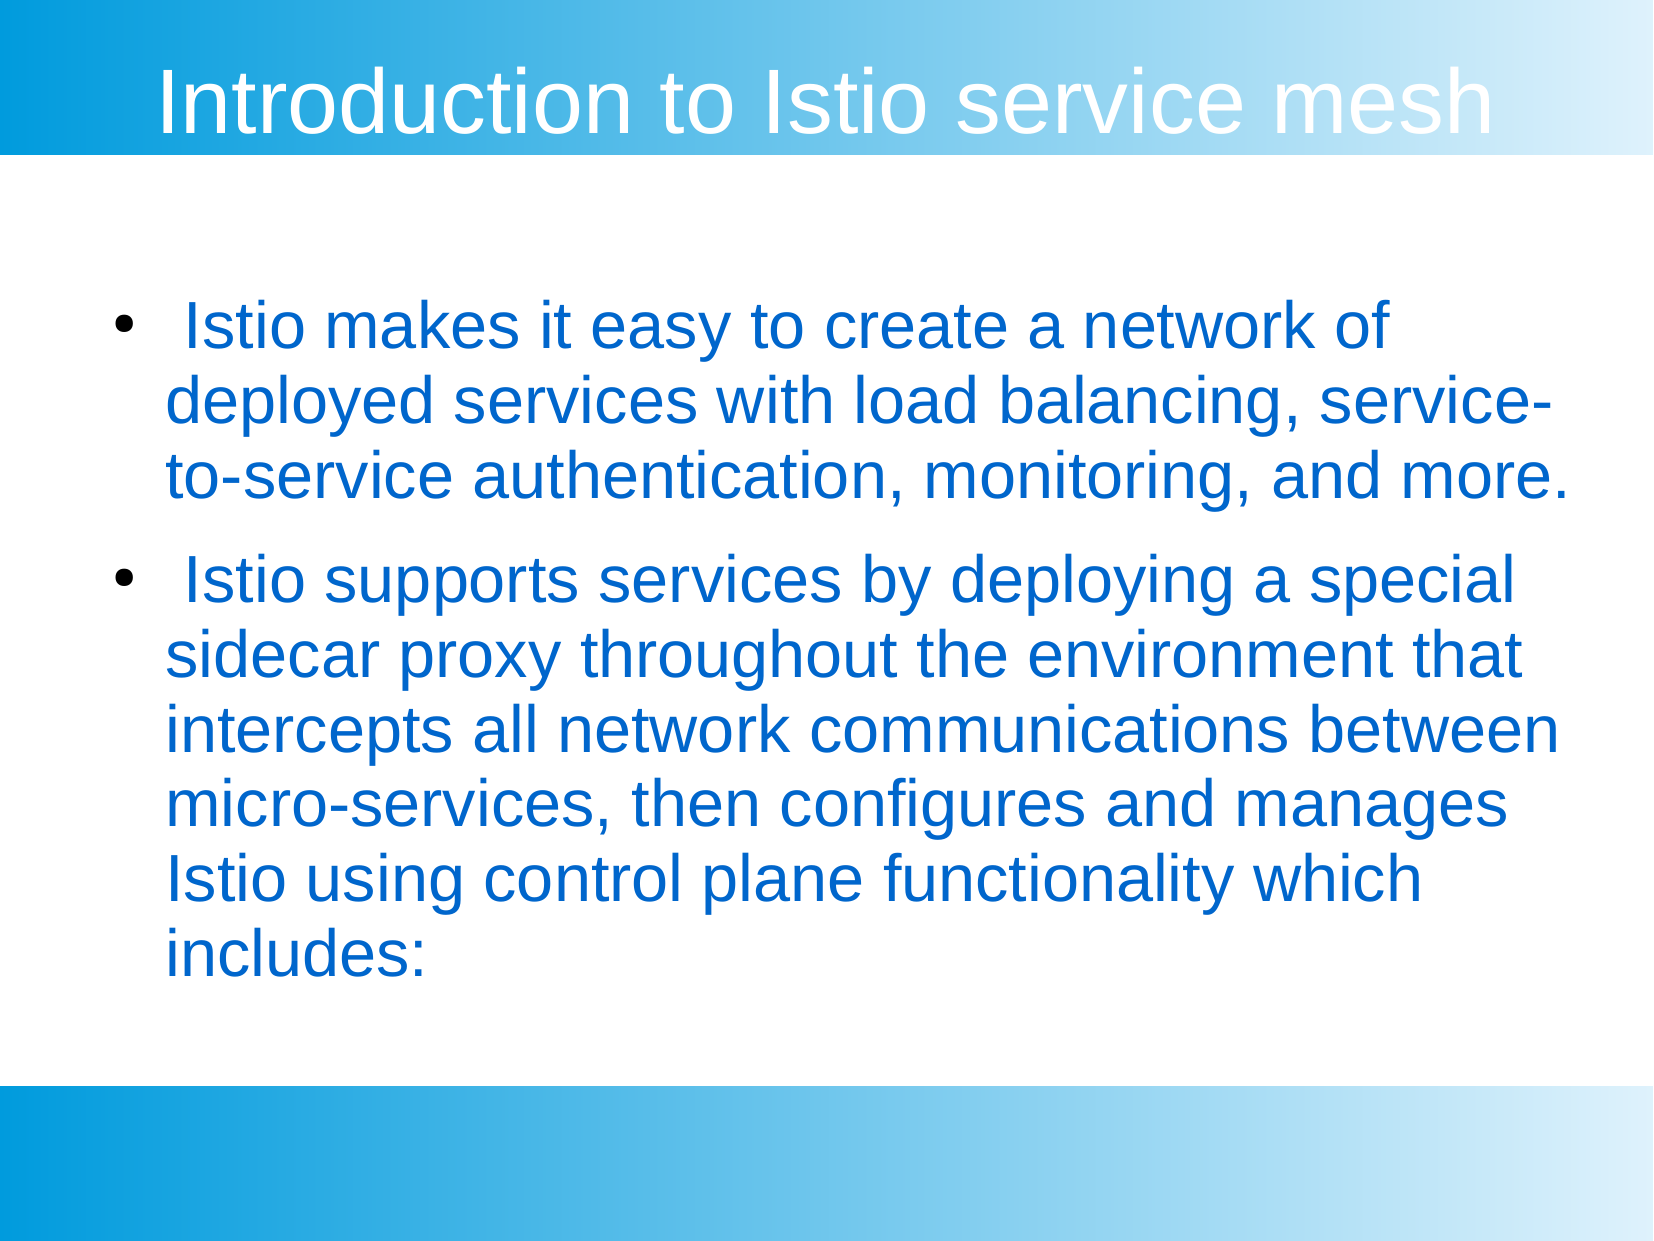

# Introduction to Istio service mesh
 Istio makes it easy to create a network of deployed services with load balancing, service-to-service authentication, monitoring, and more.
 Istio supports services by deploying a special sidecar proxy throughout the environment that intercepts all network communications between micro-services, then configures and manages Istio using control plane functionality which includes: